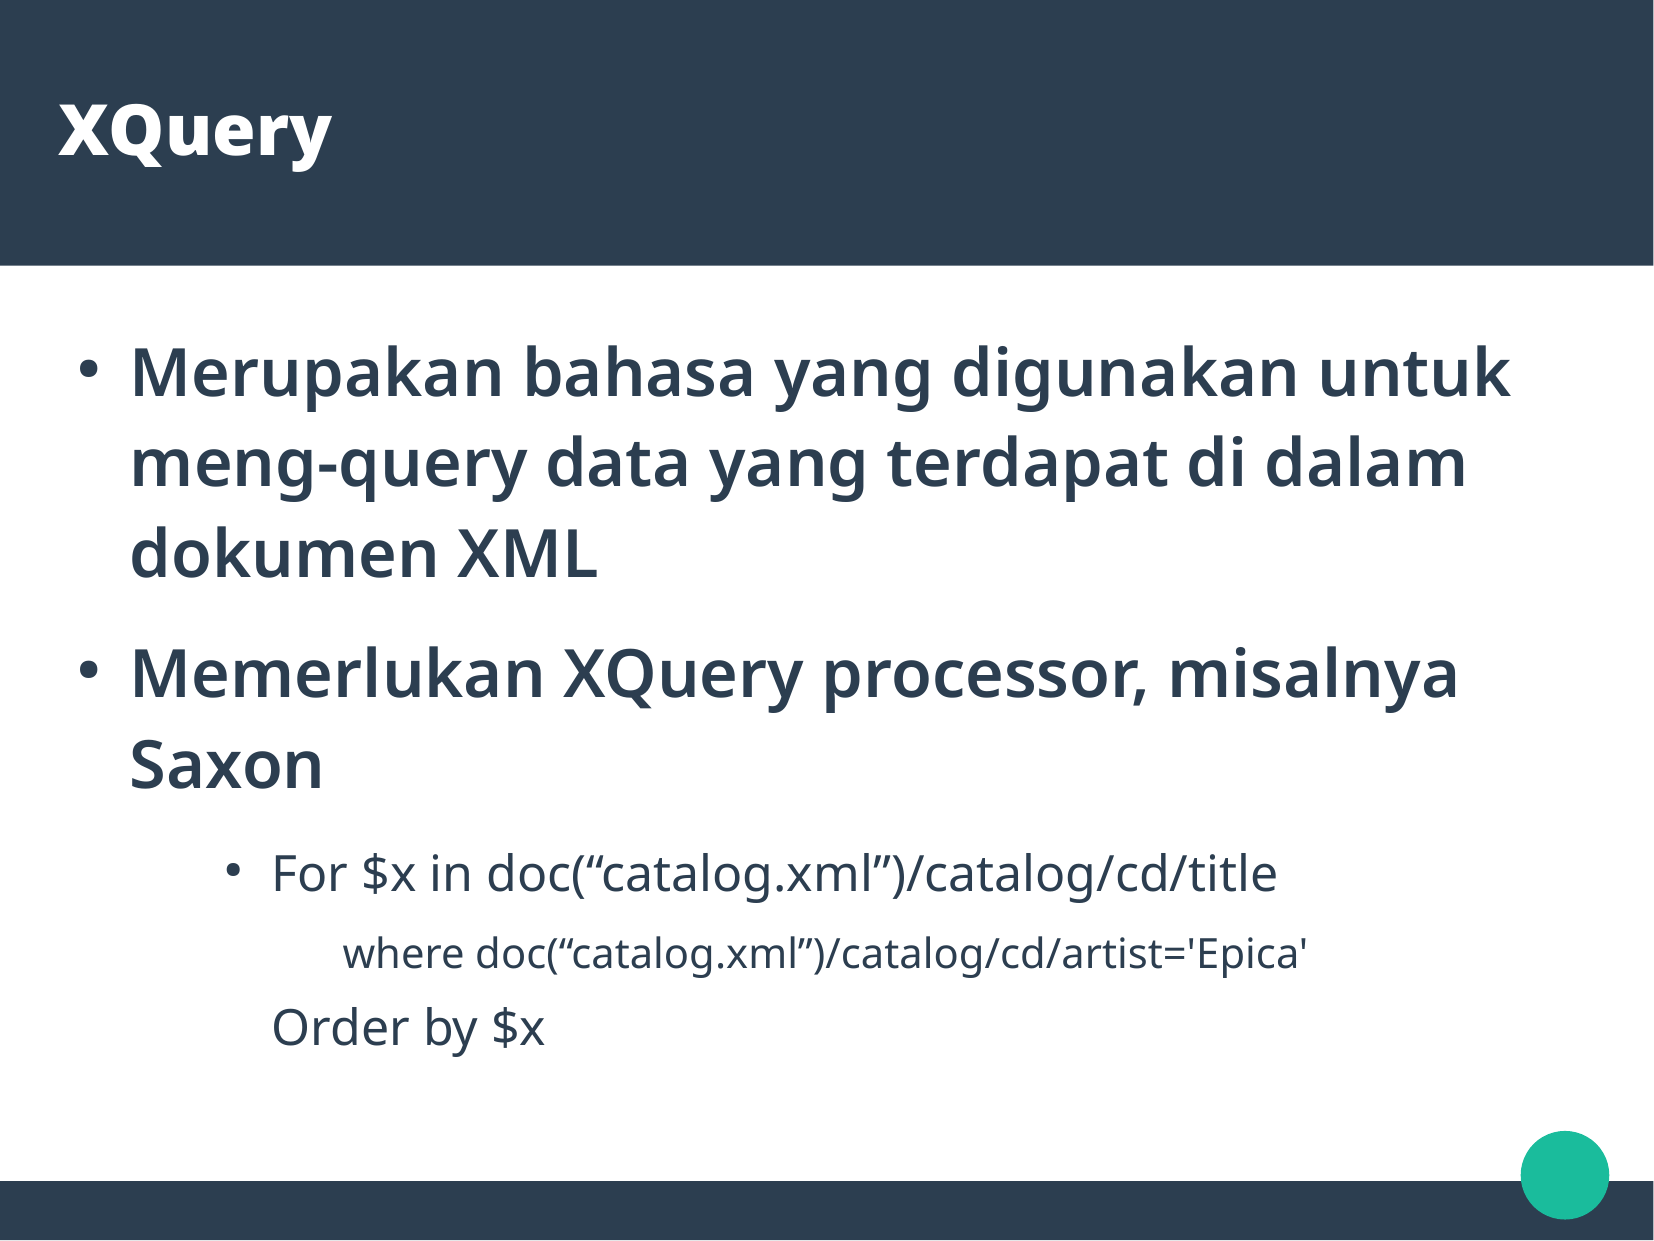

# XQuery
Merupakan bahasa yang digunakan untuk meng-query data yang terdapat di dalam dokumen XML
Memerlukan XQuery processor, misalnya Saxon
For $x in doc(“catalog.xml”)/catalog/cd/title
where doc(“catalog.xml”)/catalog/cd/artist='Epica'
Order by $x